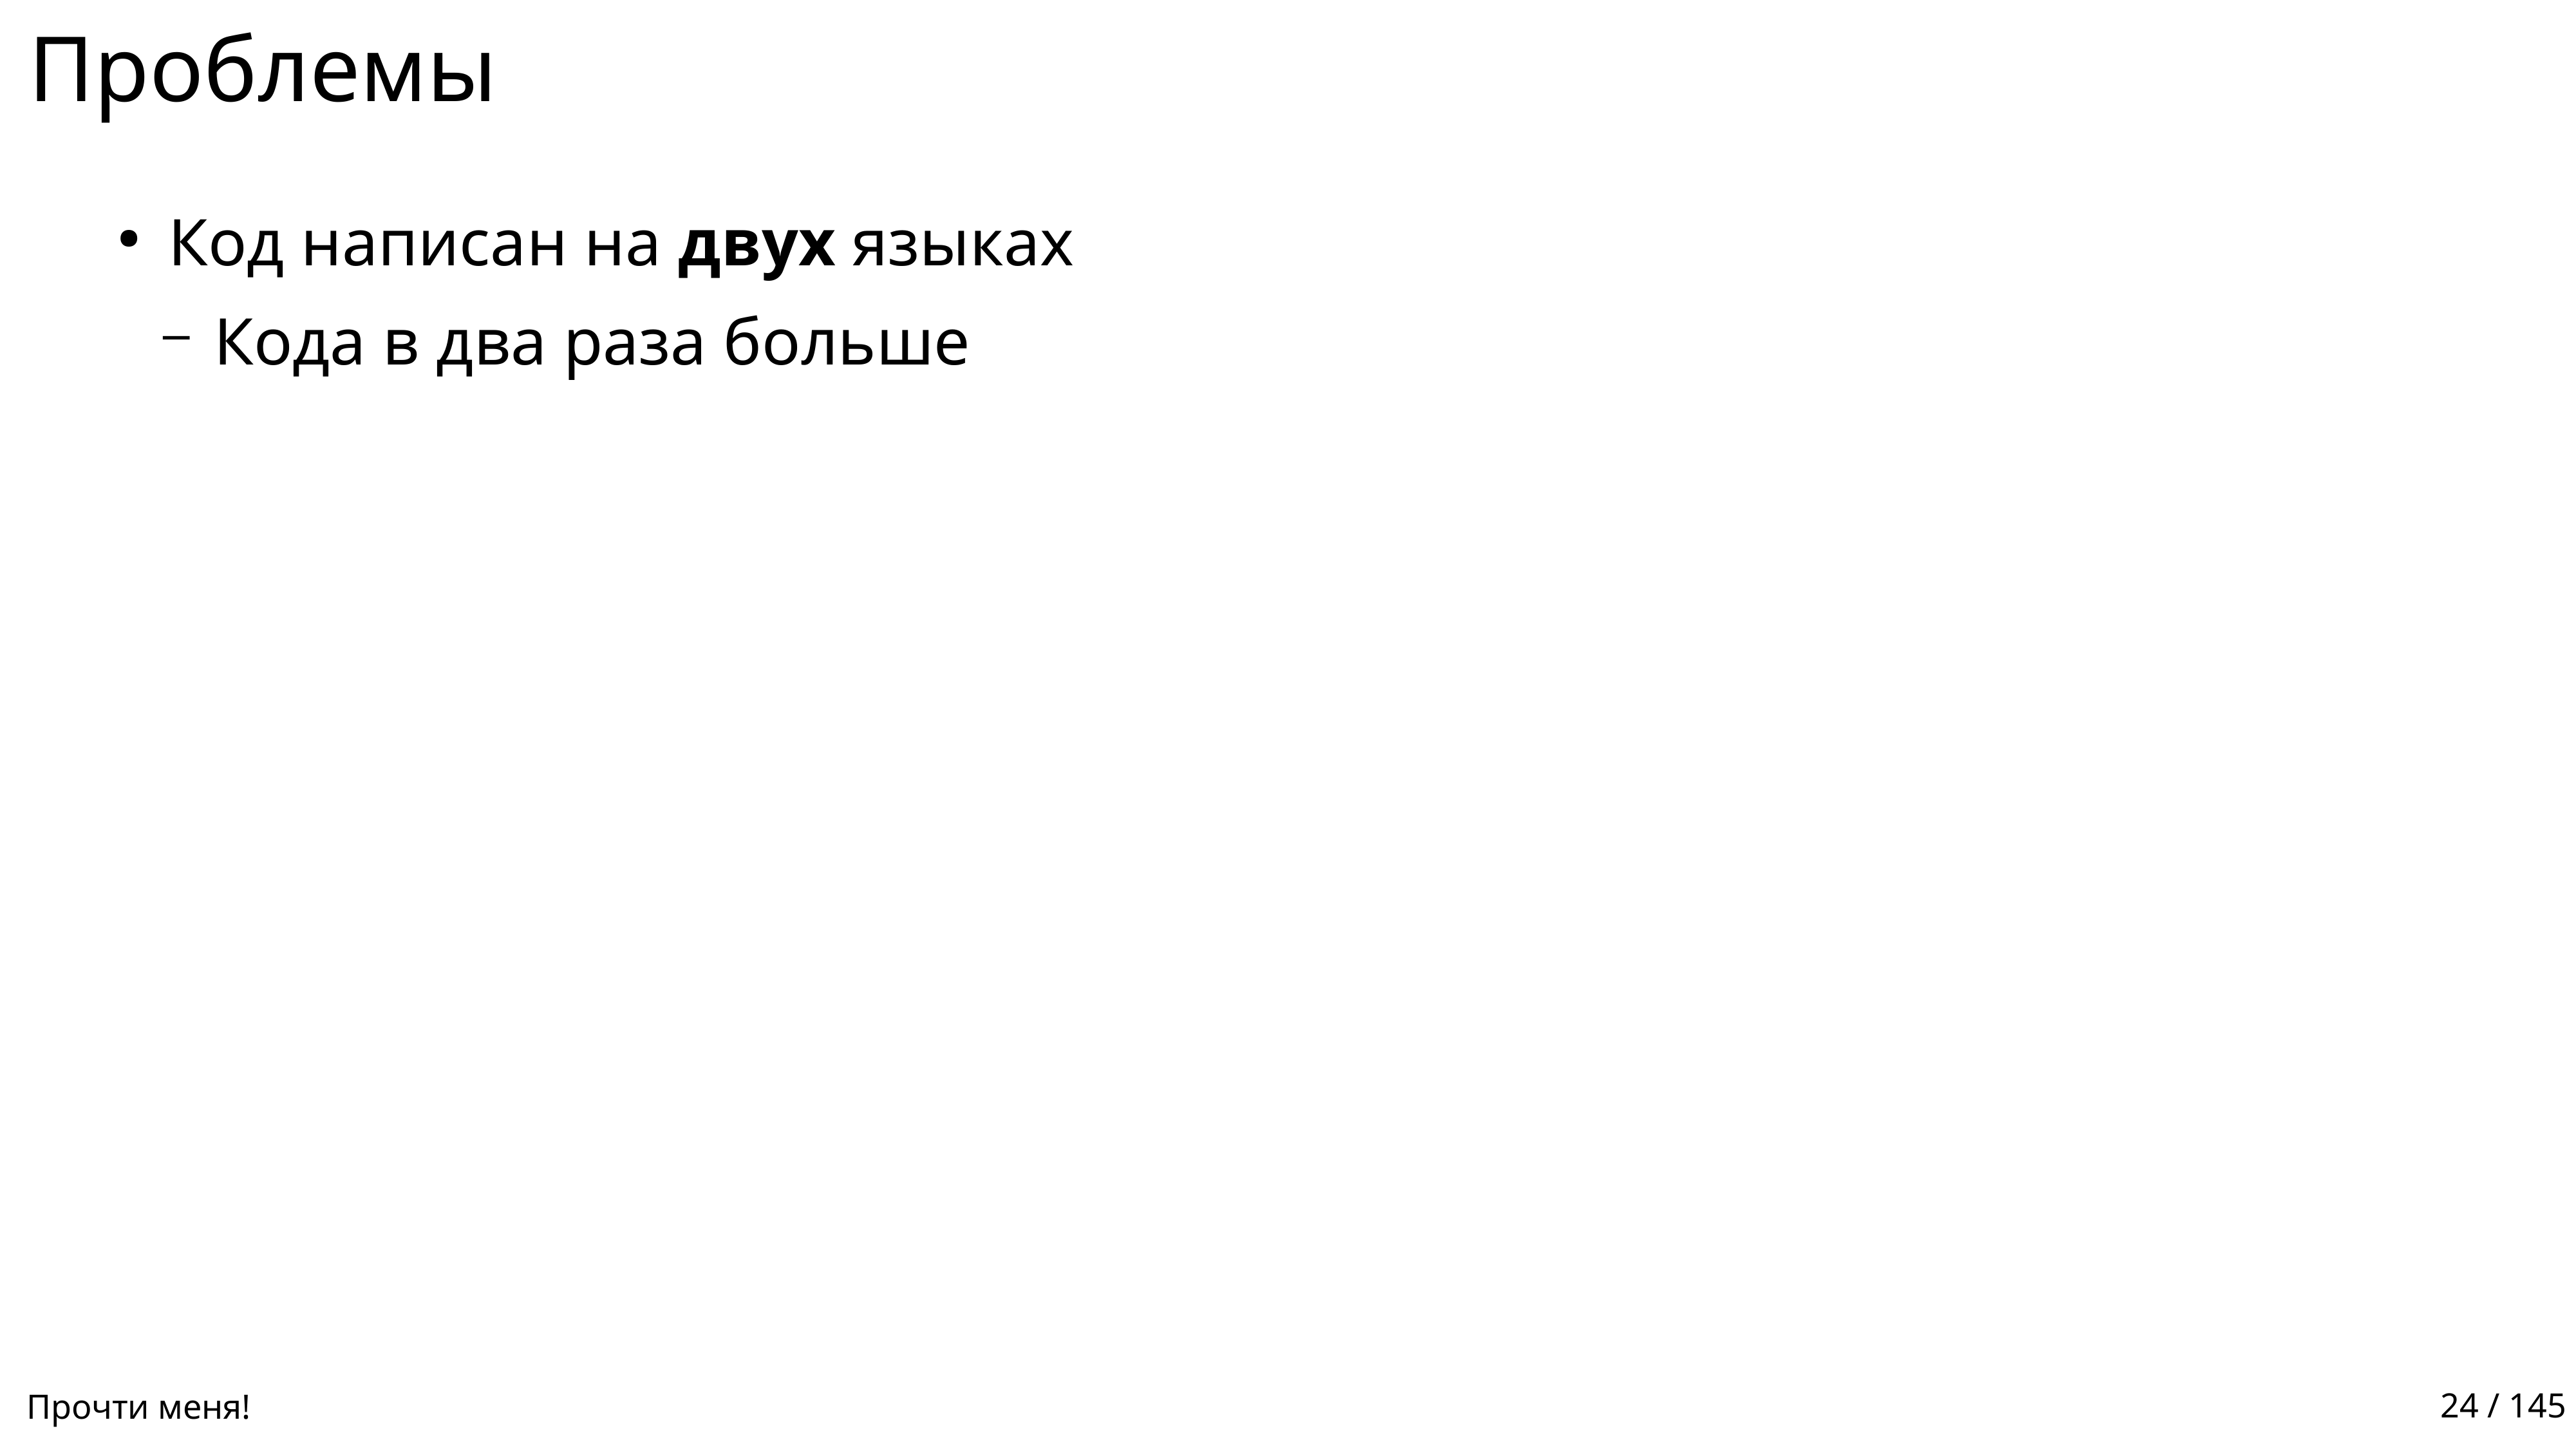

Проблемы
# Код написан на двух языках
 Кода в два раза больше
Прочти меня!